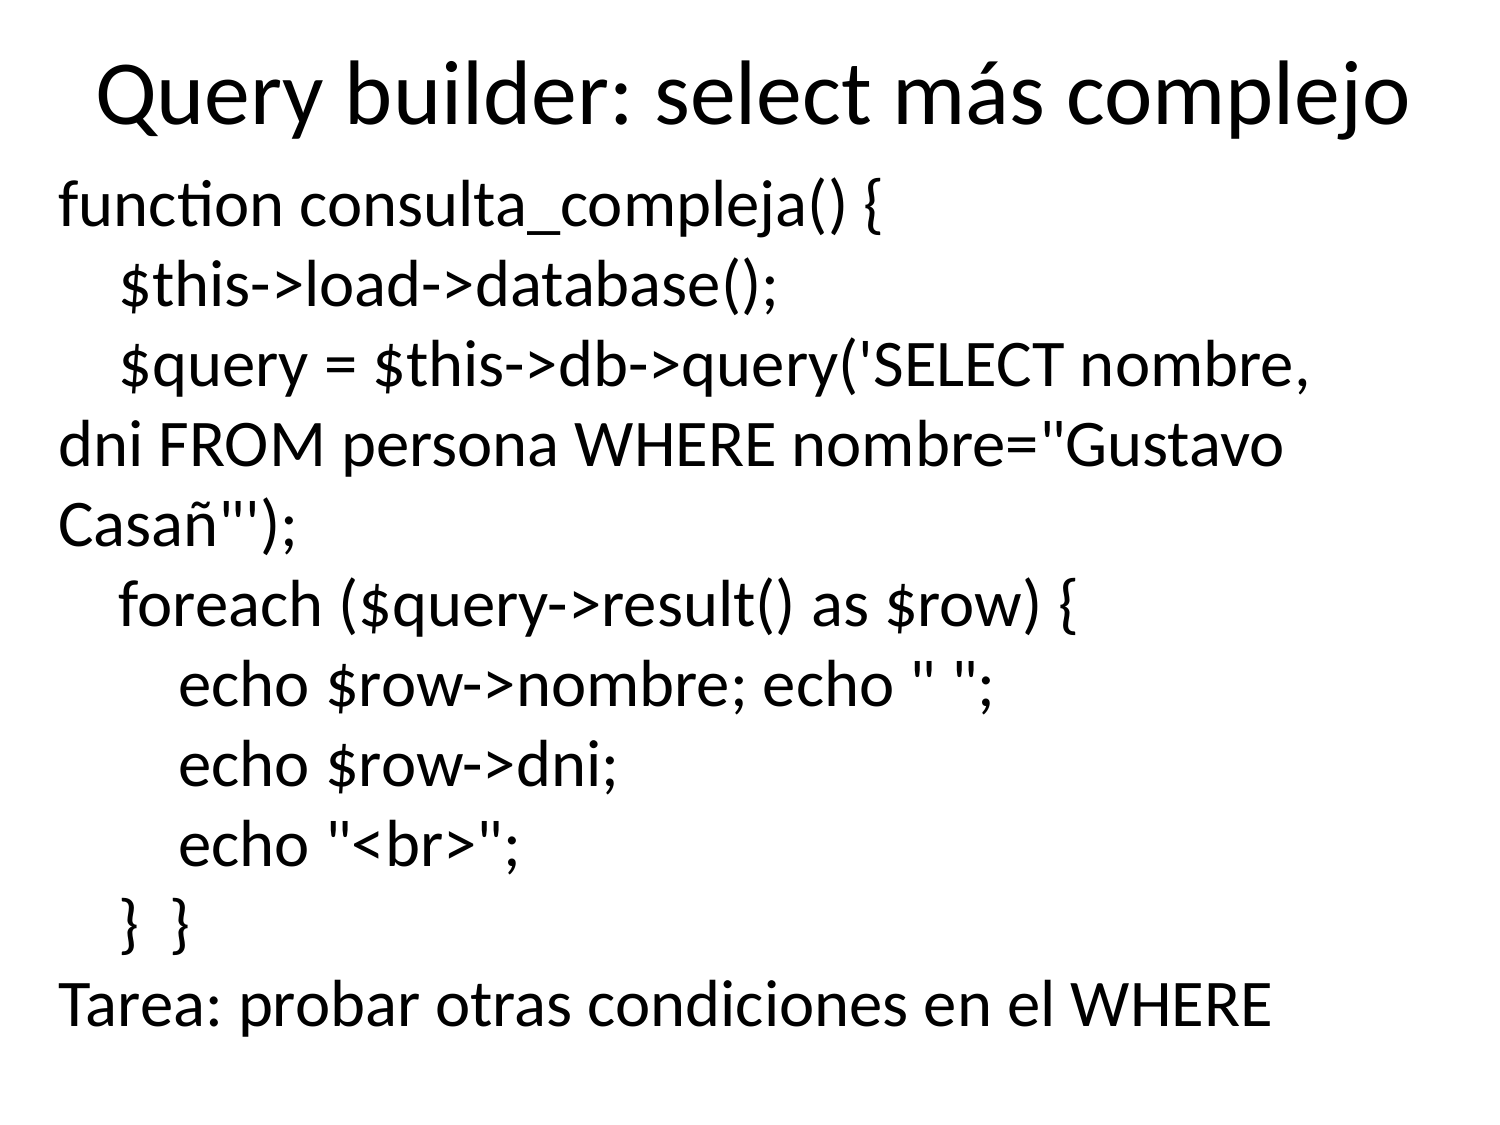

# Query builder: select más complejo
function consulta_compleja() {
 $this->load->database();
 $query = $this->db->query('SELECT nombre, dni FROM persona WHERE nombre="Gustavo Casañ"');
 foreach ($query->result() as $row) {
 echo $row->nombre; echo " ";
 echo $row->dni;
 echo "<br>";
 } }
Tarea: probar otras condiciones en el WHERE